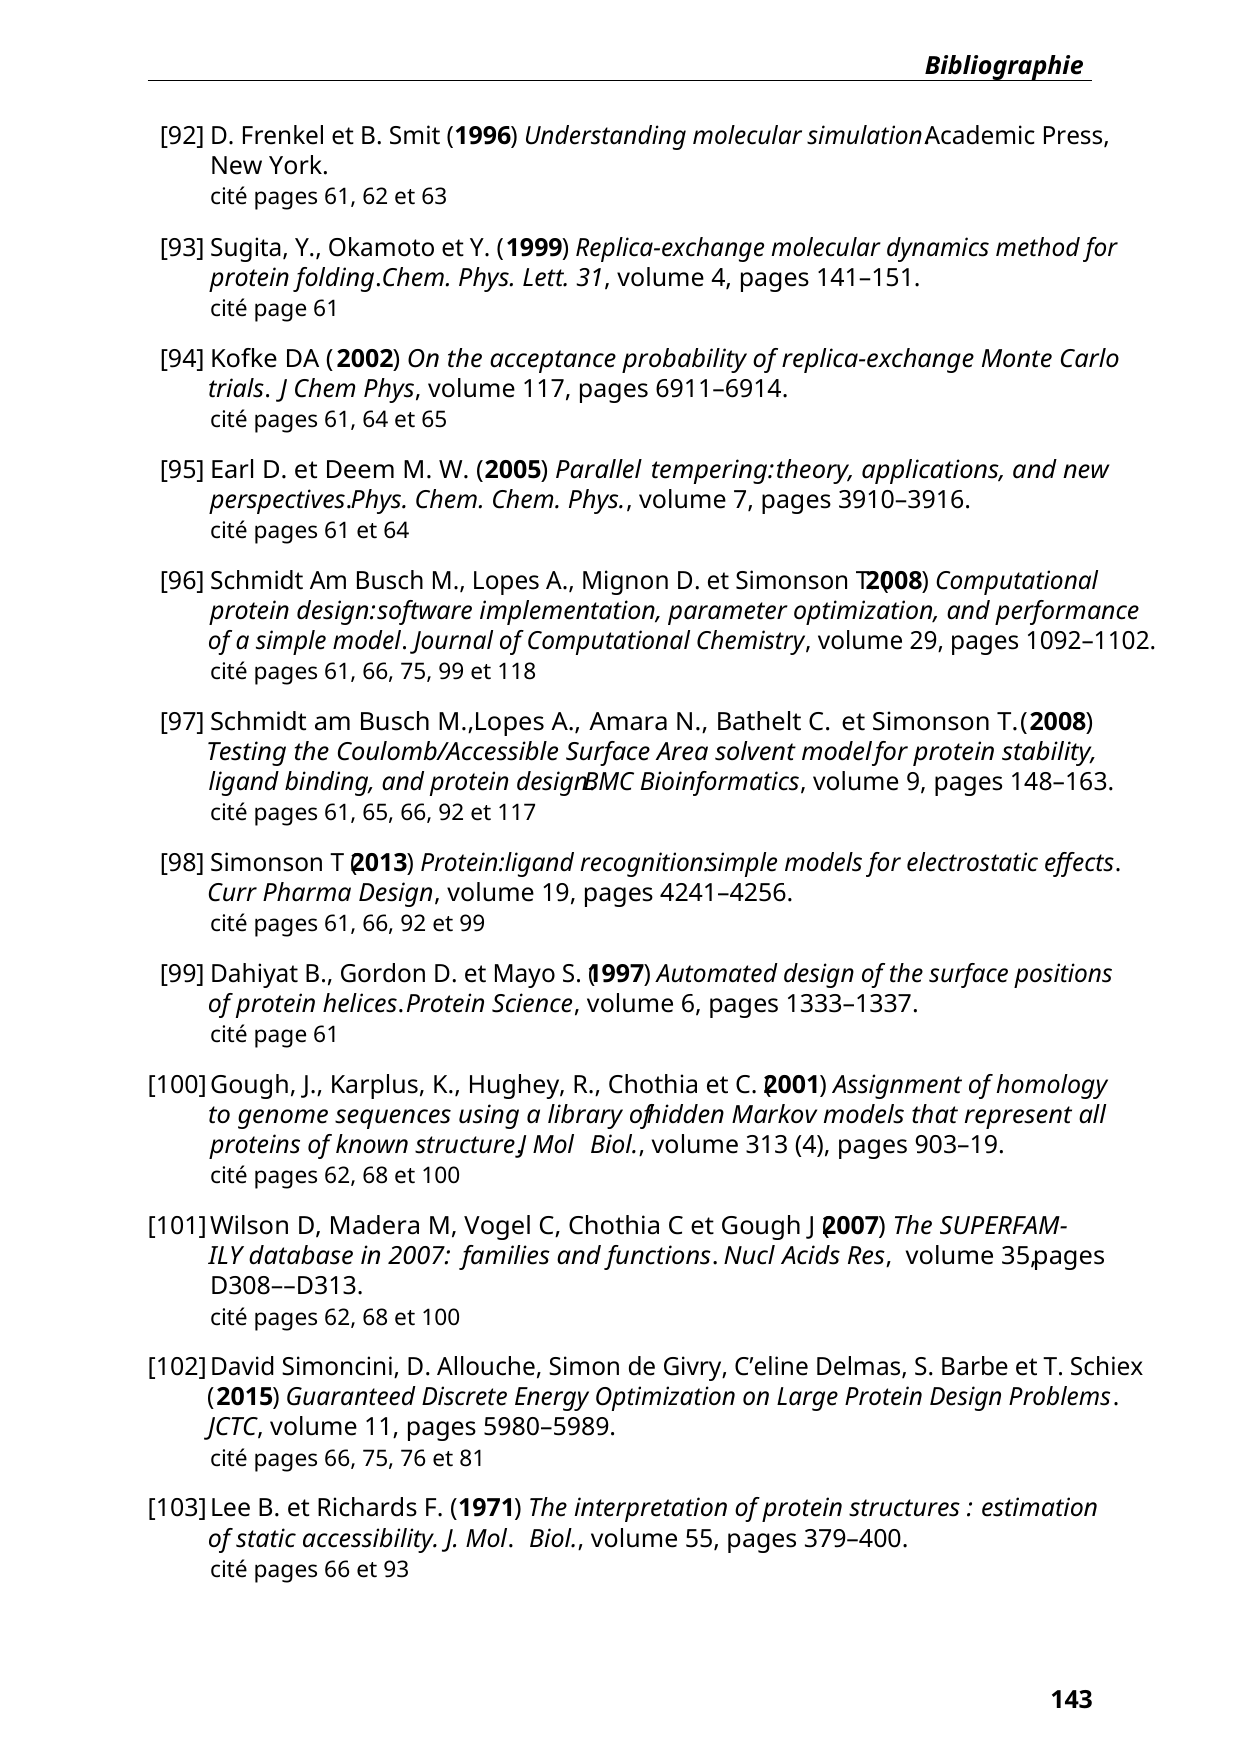

Bibliographie
[92]
D. Frenkel et B. Smit (
1996
) Understanding molecular simulation.
Academic Press,
New York.
cité pages 61, 62 et 63
[93]
Sugita, Y., Okamoto et Y. (
1999
) Replica-exchange molecular dynamics method for
protein folding.
Chem. Phys. Lett. 31, volume 4, pages 141–151.
cité page 61
[94]
Kofke DA (
2002
) On the acceptance probability of replica-exchange Monte Carlo
trials.
J Chem Phys, volume 117, pages 6911–6914.
cité pages 61, 64 et 65
[95]
Earl D. et Deem M. W. (
2005
) Parallel
tempering:
theory, applications, and new
perspectives.
Phys. Chem. Chem. Phys., volume 7, pages 3910–3916.
cité pages 61 et 64
[96]
Schmidt Am Busch M., Lopes A., Mignon D. et Simonson T. (
2008
) Computational
protein design:
software implementation, parameter optimization, and performance
of a simple model. Journal of Computational Chemistry, volume 29, pages 1092–1102.
cité pages 61, 66, 75, 99 et 118
[97]
Schmidt am Busch M.,
Lopes A.,
Amara N.,
Bathelt C.
et Simonson T.
(
2008
)
Testing the Coulomb/Accessible Surface Area solvent
model
for protein stability,
ligand binding, and protein design.
BMC Bioinformatics, volume 9, pages 148–163.
cité pages 61, 65, 66, 92 et 117
[98]
Simonson T (
2013
) Protein:ligand recognition:
simple models for electrostatic effects.
Curr Pharma Design, volume 19, pages 4241–4256.
cité pages 61, 66, 92 et 99
[99]
Dahiyat B., Gordon D. et Mayo S. (
1997
) Automated design of the surface positions
of protein helices.
Protein Science, volume 6, pages 1333–1337.
cité page 61
[100]
Gough, J., Karplus, K., Hughey, R., Chothia et C. (
2001
) Assignment of homology
to genome sequences using a library of
hidden Markov models that represent all
proteins of known structure.
J Mol
Biol., volume 313 (4), pages 903–19.
cité pages 62, 68 et 100
[101]
Wilson D, Madera M, Vogel C, Chothia C et Gough J (
2007
) The SUPERFAM-
ILY database in 2007:
families and functions.
Nucl
Acids Res,
volume 35,
pages
D308––D313.
cité pages 62, 68 et 100
[102]
David Simoncini, D. Allouche, Simon de Givry, C’eline Delmas, S. Barbe et T. Schiex
(
2015
) Guaranteed Discrete Energy Optimization on Large Protein Design Problems.
JCTC, volume 11, pages 5980–5989.
cité pages 66, 75, 76 et 81
[103]
Lee B. et Richards F. (
1971
) The interpretation of protein structures :
estimation
of static accessibility. J. Mol.
Biol., volume 55, pages 379–400.
cité pages 66 et 93
143